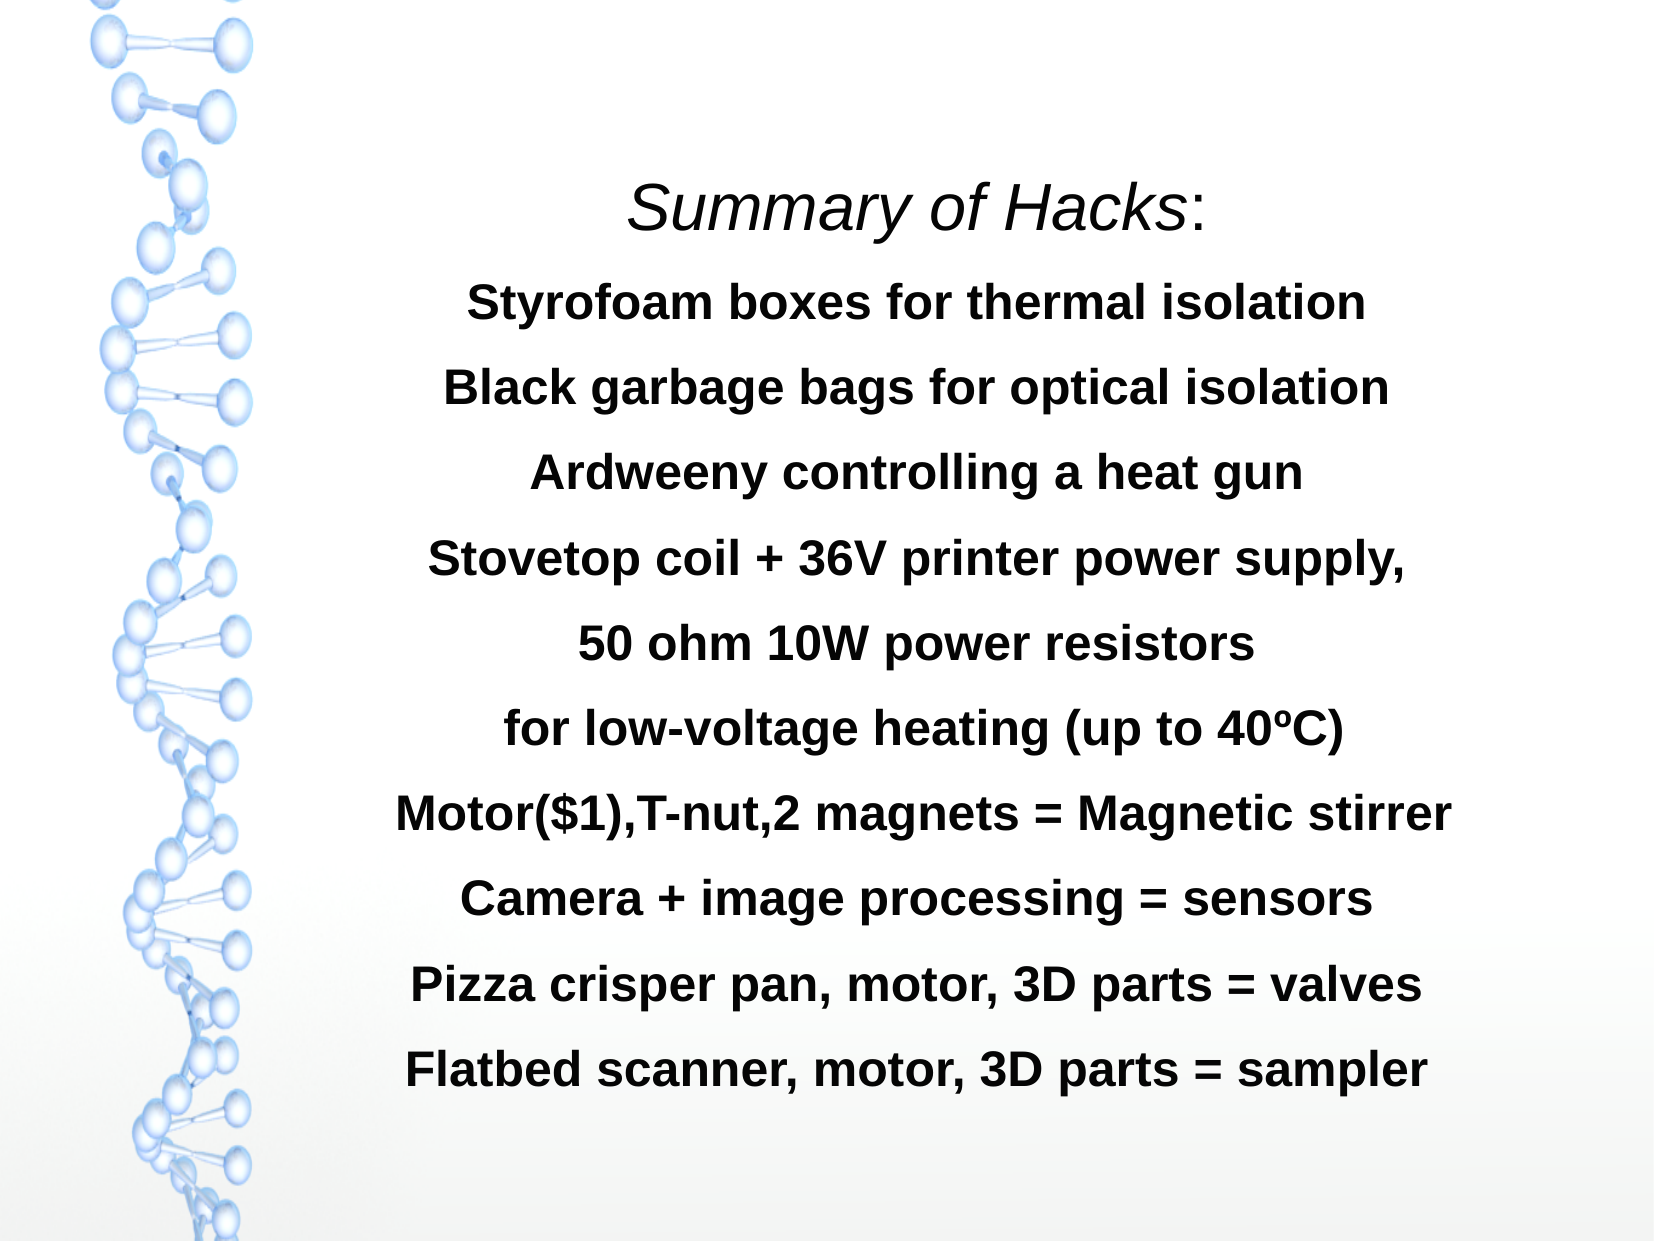

# Summary of Hacks:
Styrofoam boxes for thermal isolation
Black garbage bags for optical isolation
Ardweeny controlling a heat gun
Stovetop coil + 36V printer power supply,
50 ohm 10W power resistors
 for low-voltage heating (up to 40ºC)
 Motor($1),T-nut,2 magnets = Magnetic stirrer
Camera + image processing = sensors
Pizza crisper pan, motor, 3D parts = valves
Flatbed scanner, motor, 3D parts = sampler